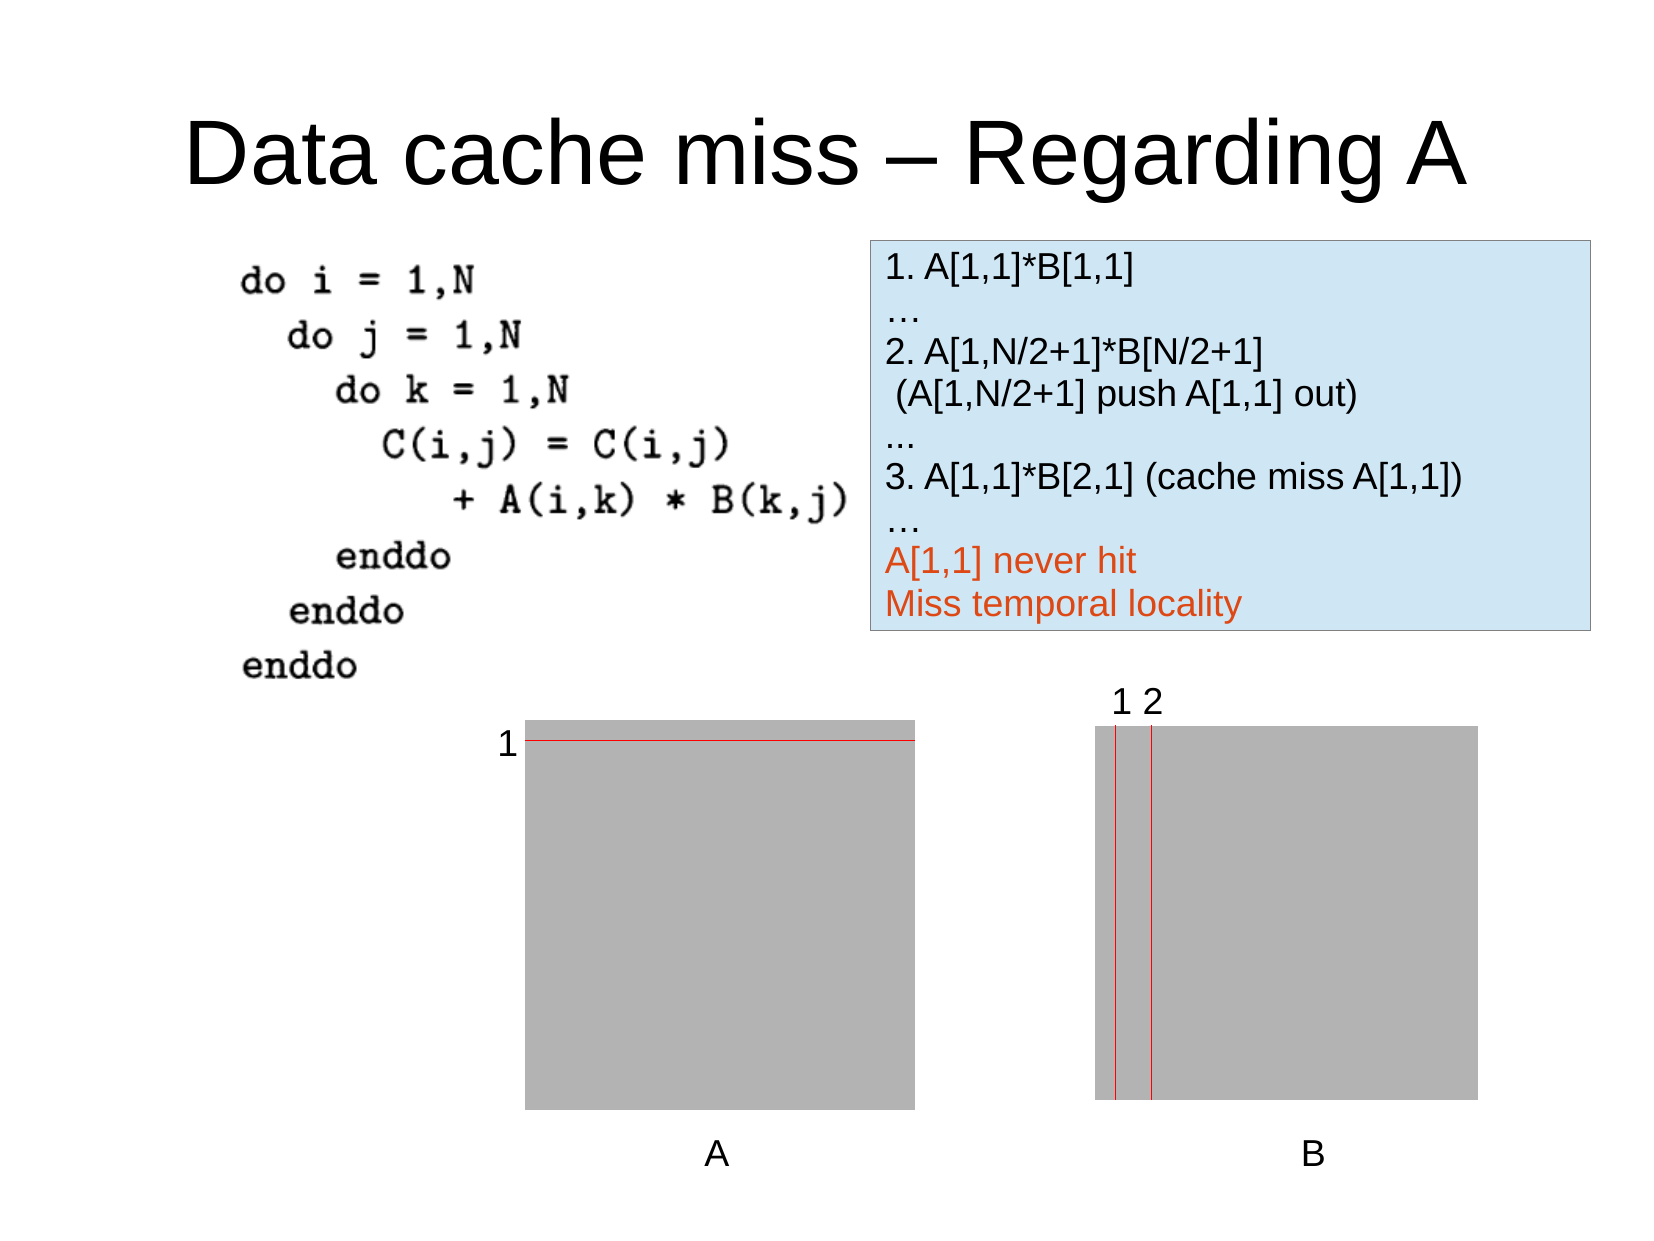

# Data cache miss – Regarding A
1. A[1,1]*B[1,1]
…
2. A[1,N/2+1]*B[N/2+1]
 (A[1,N/2+1] push A[1,1] out)
...
3. A[1,1]*B[2,1] (cache miss A[1,1])
…
A[1,1] never hit
Miss temporal locality
1 2
1
| |
| --- |
| |
| --- |
A
B